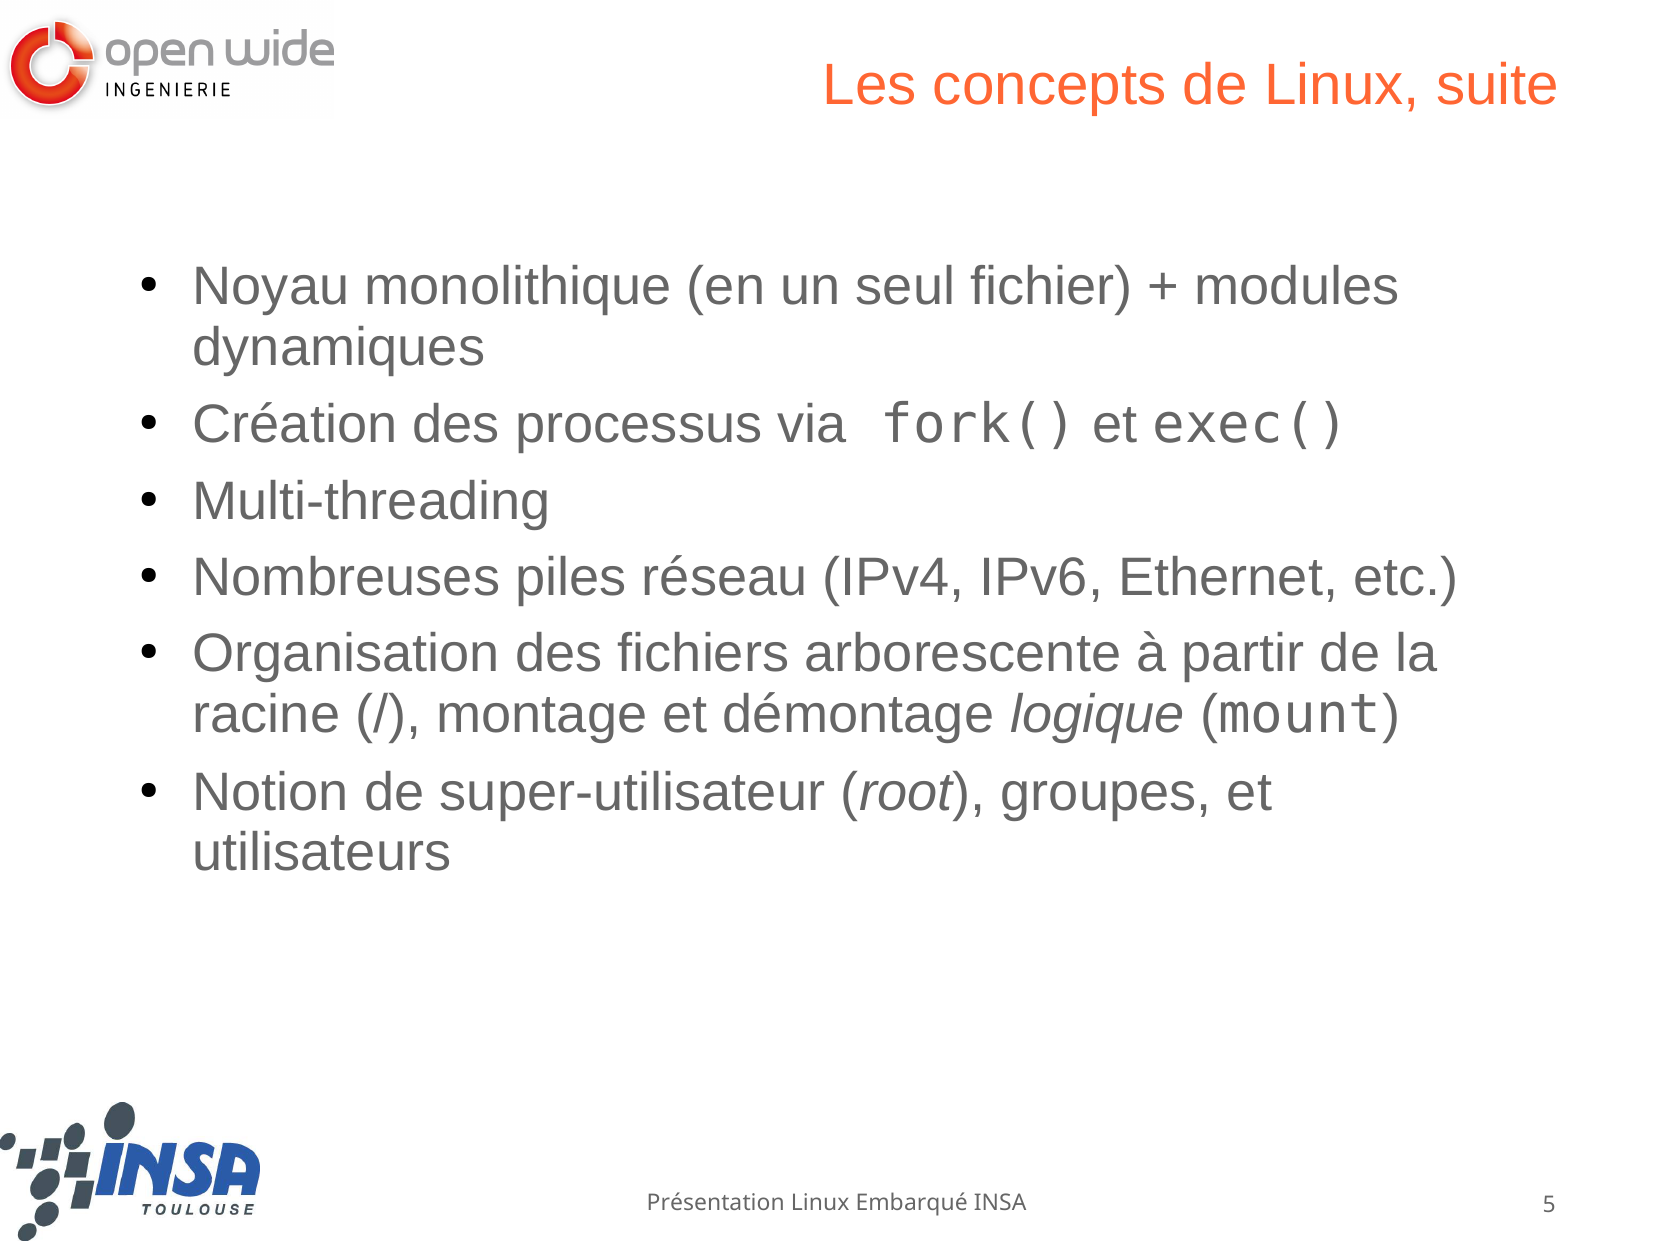

# Les concepts de Linux, suite
Noyau monolithique (en un seul fichier) + modules dynamiques
Création des processus via fork() et exec()
Multi-threading
Nombreuses piles réseau (IPv4, IPv6, Ethernet, etc.)
Organisation des fichiers arborescente à partir de la racine (/), montage et démontage logique (mount)
Notion de super-utilisateur (root), groupes, et utilisateurs